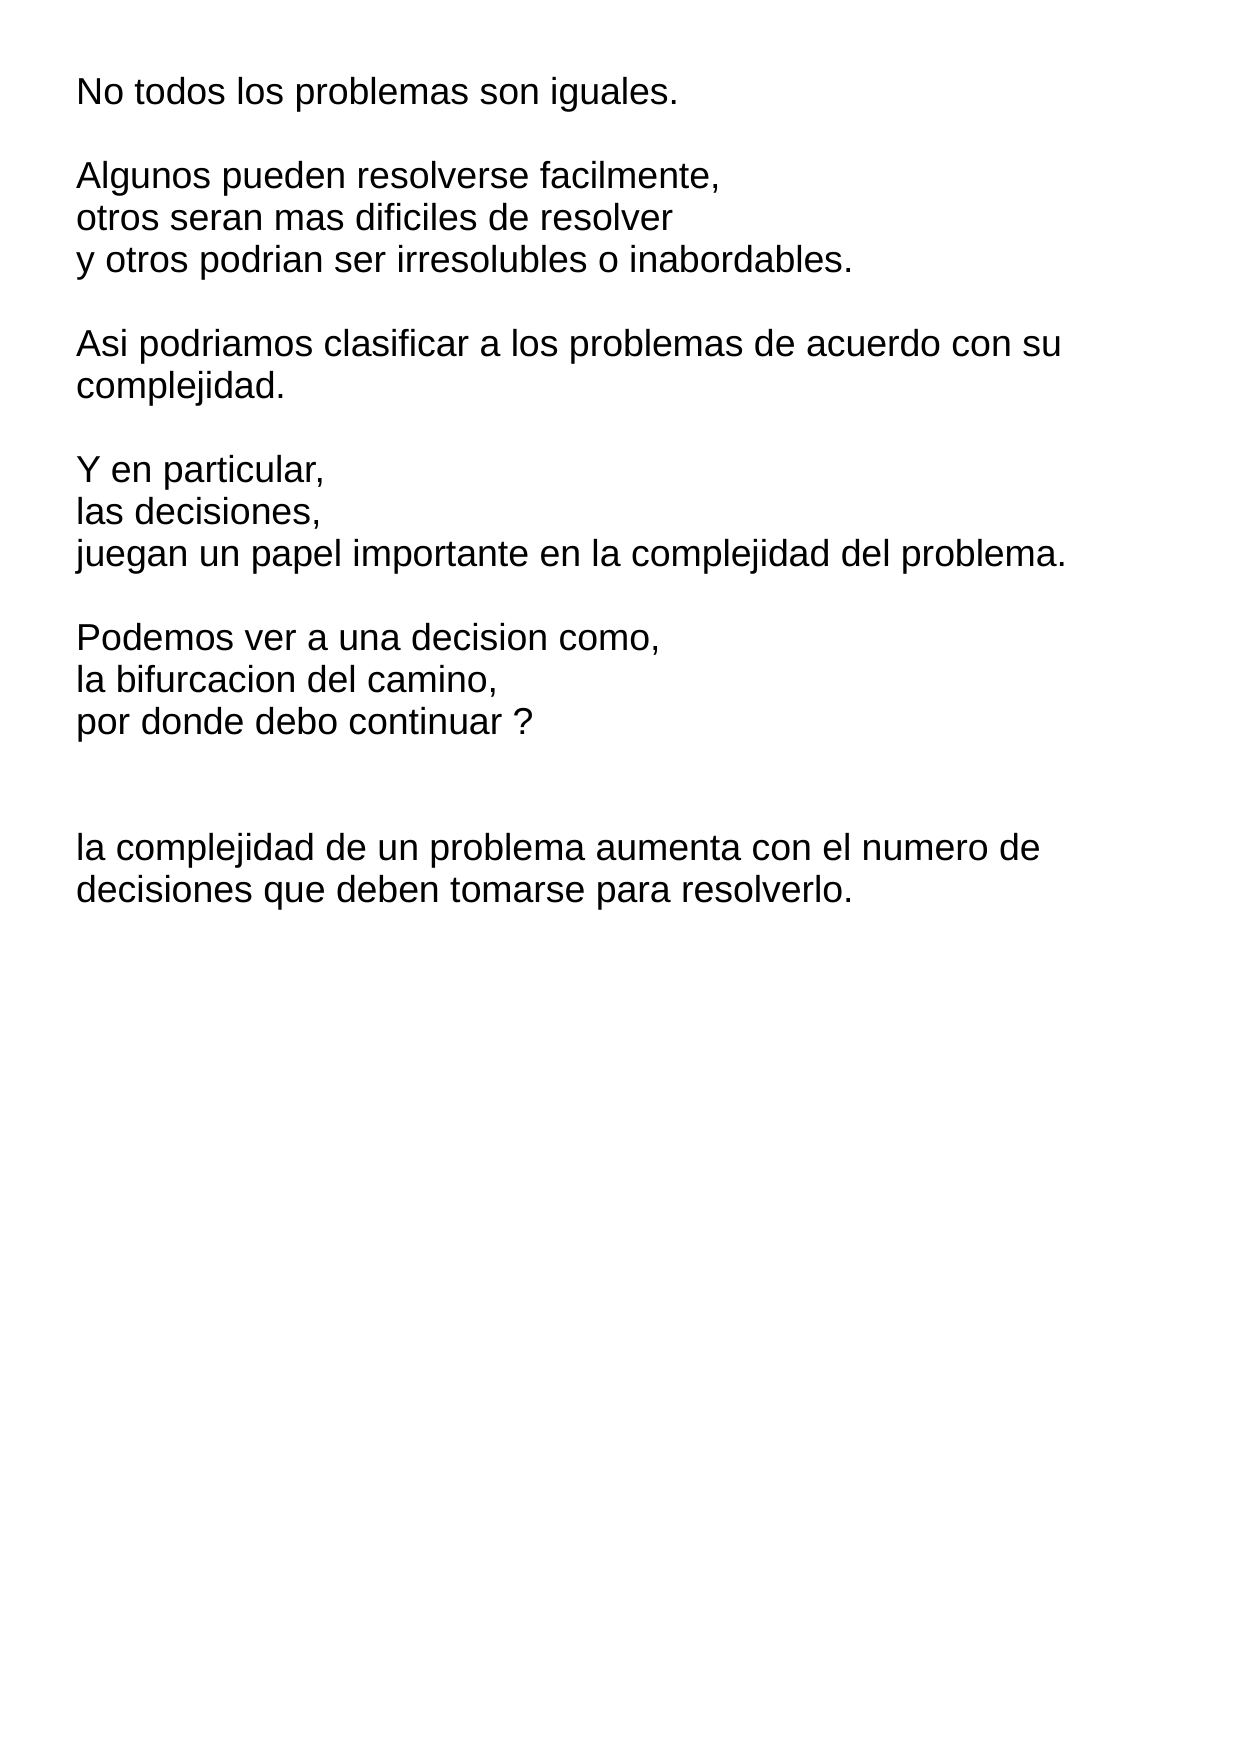

No todos los problemas son iguales.
Algunos pueden resolverse facilmente,
otros seran mas dificiles de resolver
y otros podrian ser irresolubles o inabordables.
Asi podriamos clasificar a los problemas de acuerdo con su complejidad.
Y en particular,
las decisiones,
juegan un papel importante en la complejidad del problema.
Podemos ver a una decision como,
la bifurcacion del camino,
por donde debo continuar ?
la complejidad de un problema aumenta con el numero de decisiones que deben tomarse para resolverlo.